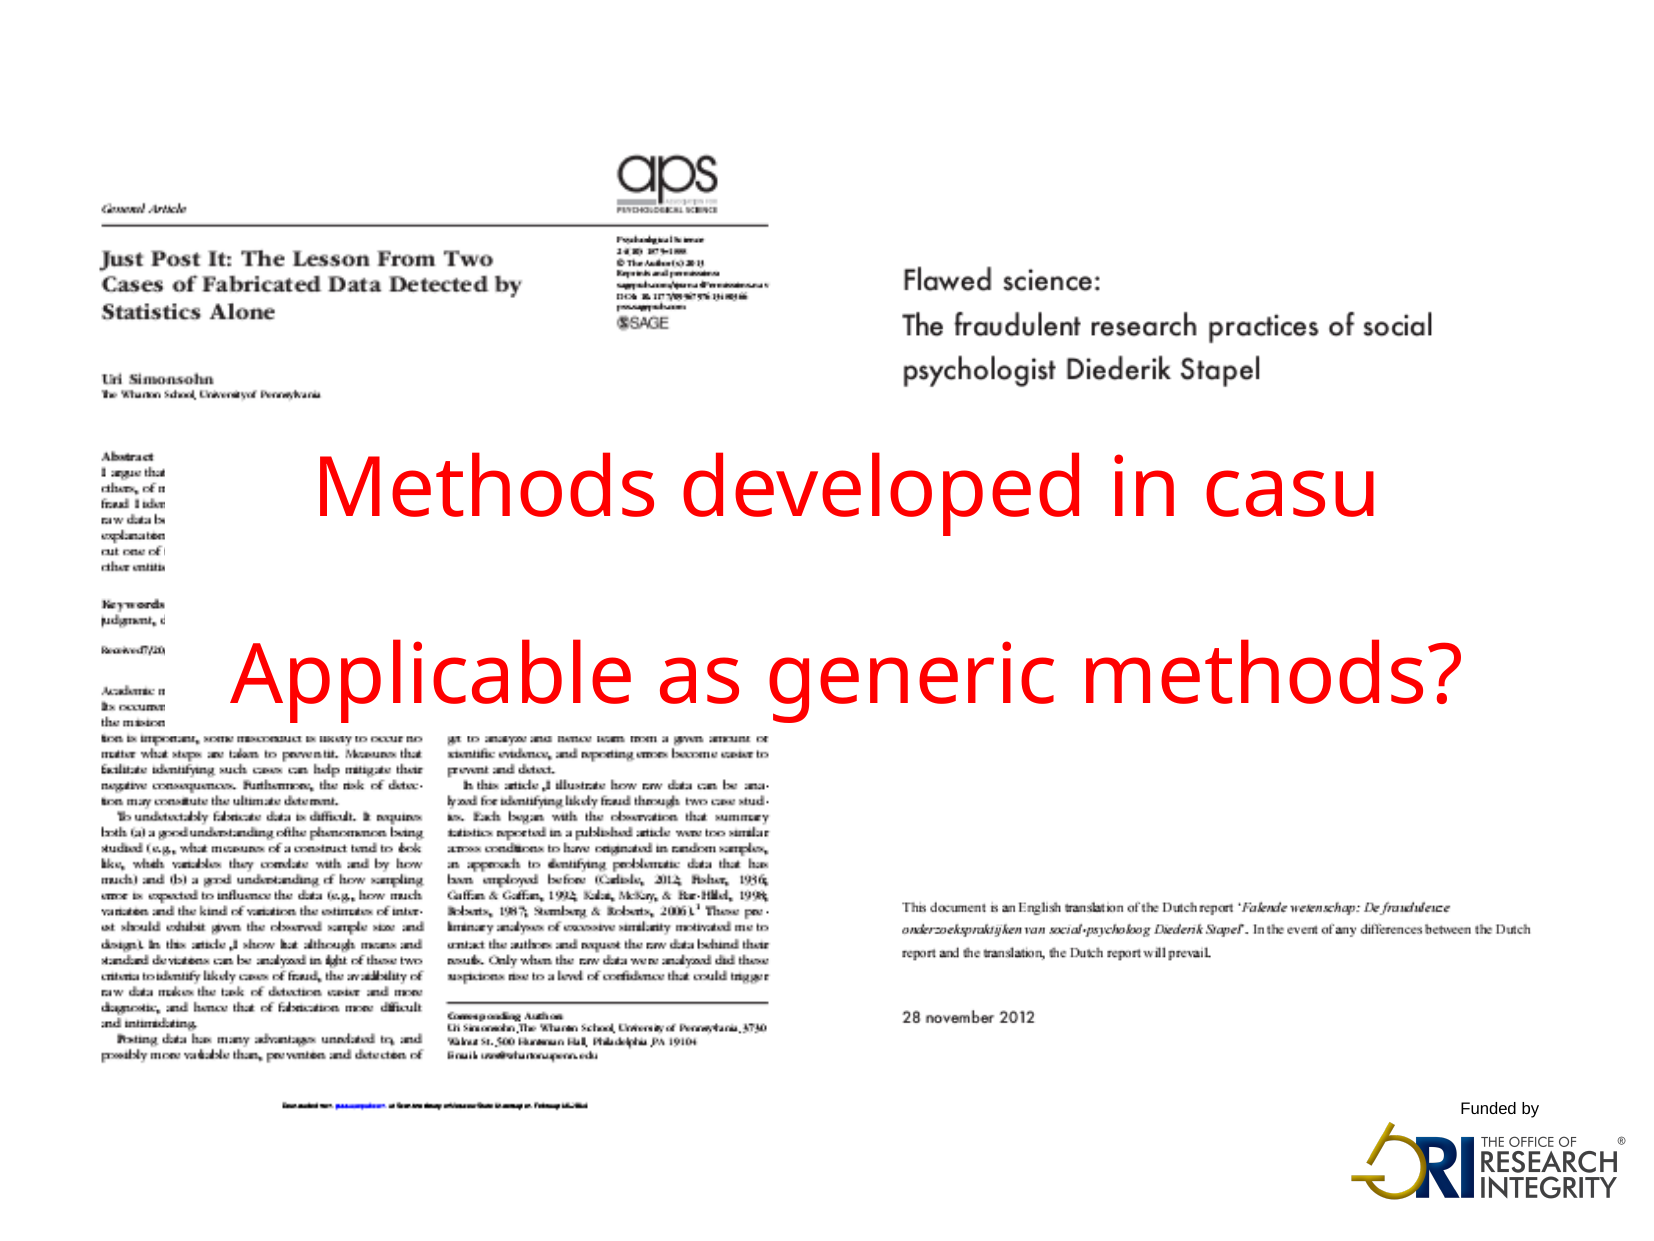

Methods developed in casu
Applicable as generic methods?
Funded by